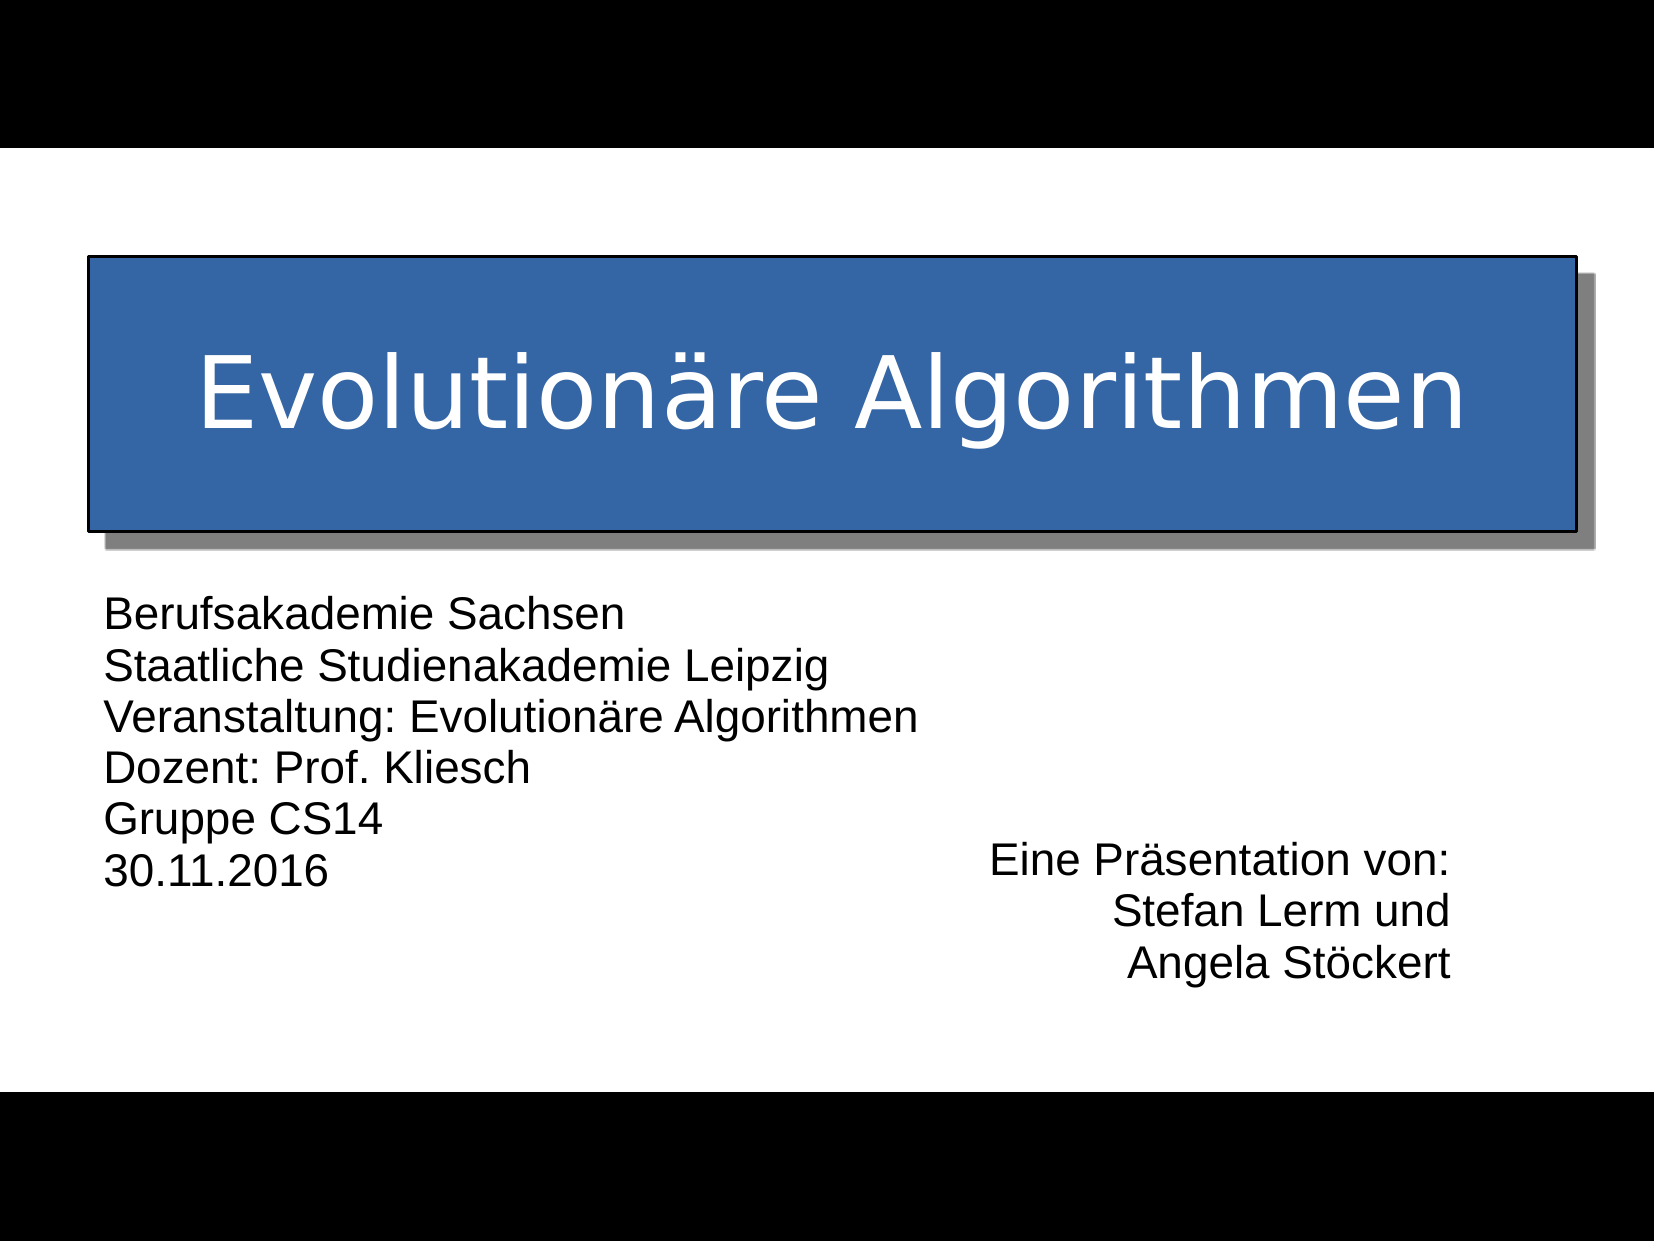

# Evolutionäre Algorithmen
Berufsakademie Sachsen
Staatliche Studienakademie Leipzig
Veranstaltung: Evolutionäre Algorithmen
Dozent: Prof. Kliesch
Gruppe CS14
30.11.2016
Eine Präsentation von:
Stefan Lerm und
Angela Stöckert